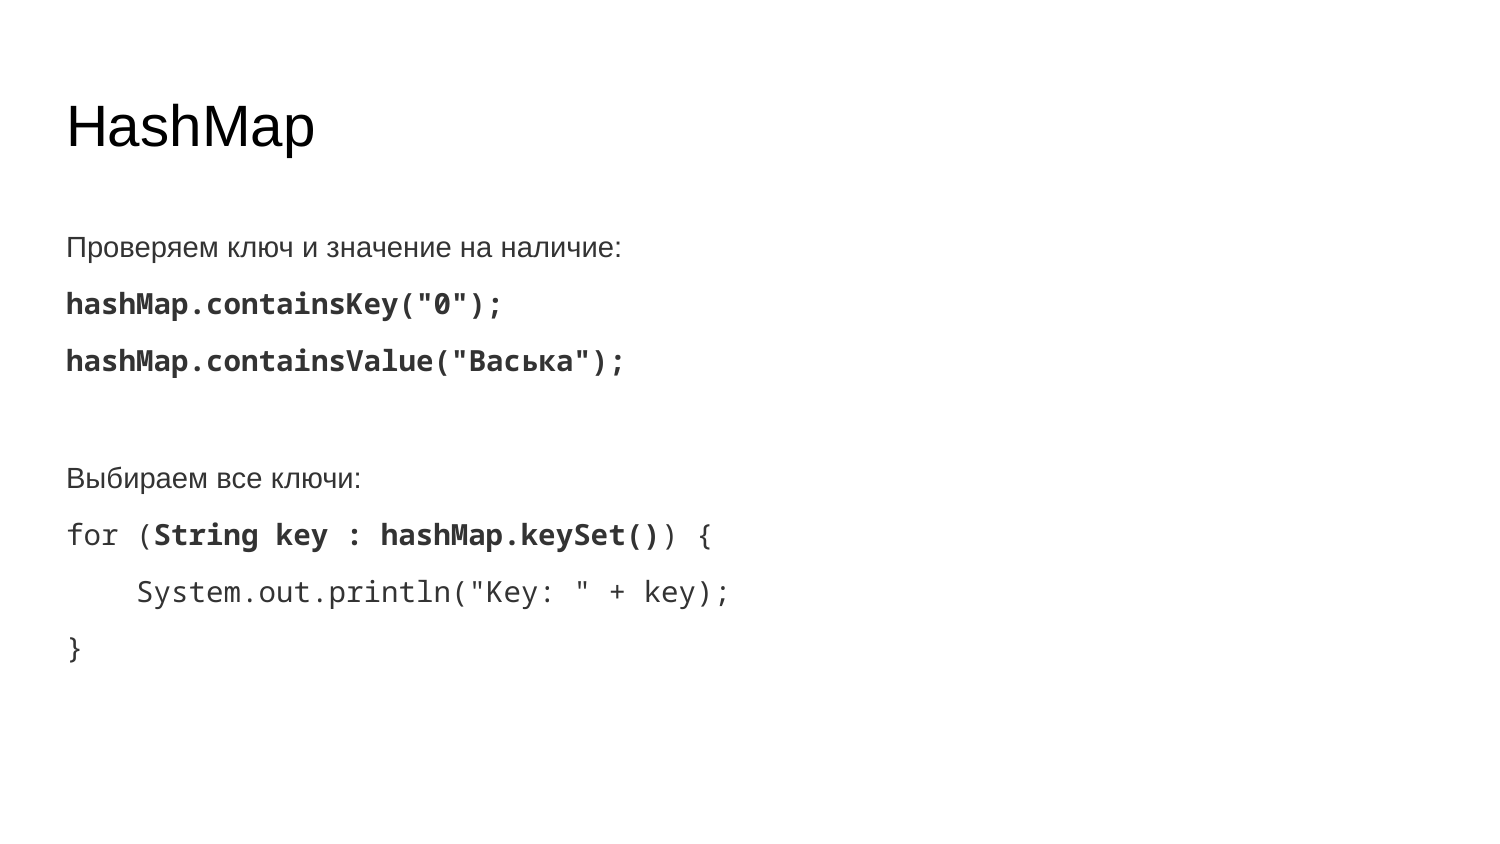

# HashMap
Проверяем ключ и значение на наличие:
hashMap.containsKey("0");
hashMap.containsValue("Васька");
Выбираем все ключи:
for (String key : hashMap.keySet()) {
 System.out.println("Key: " + key);
}